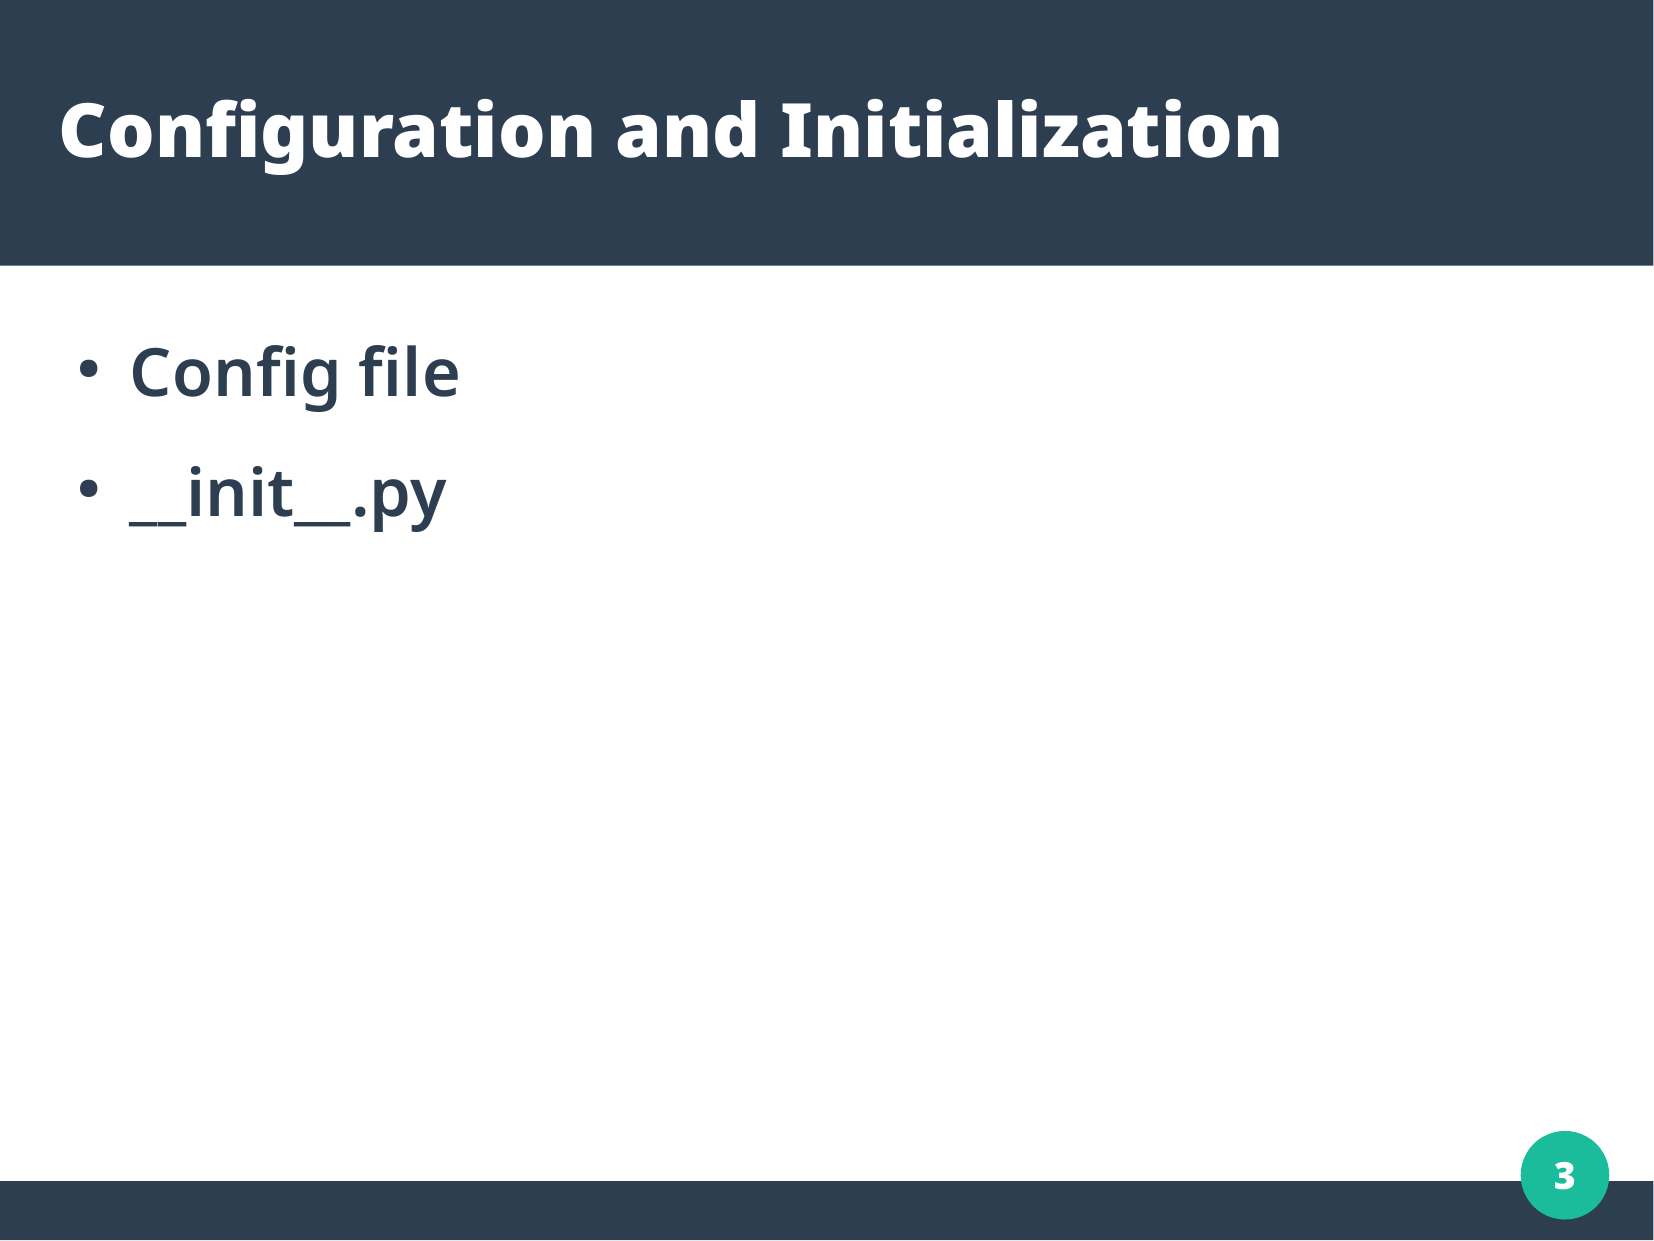

# Configuration and Initialization
Config file
__init__.py
3